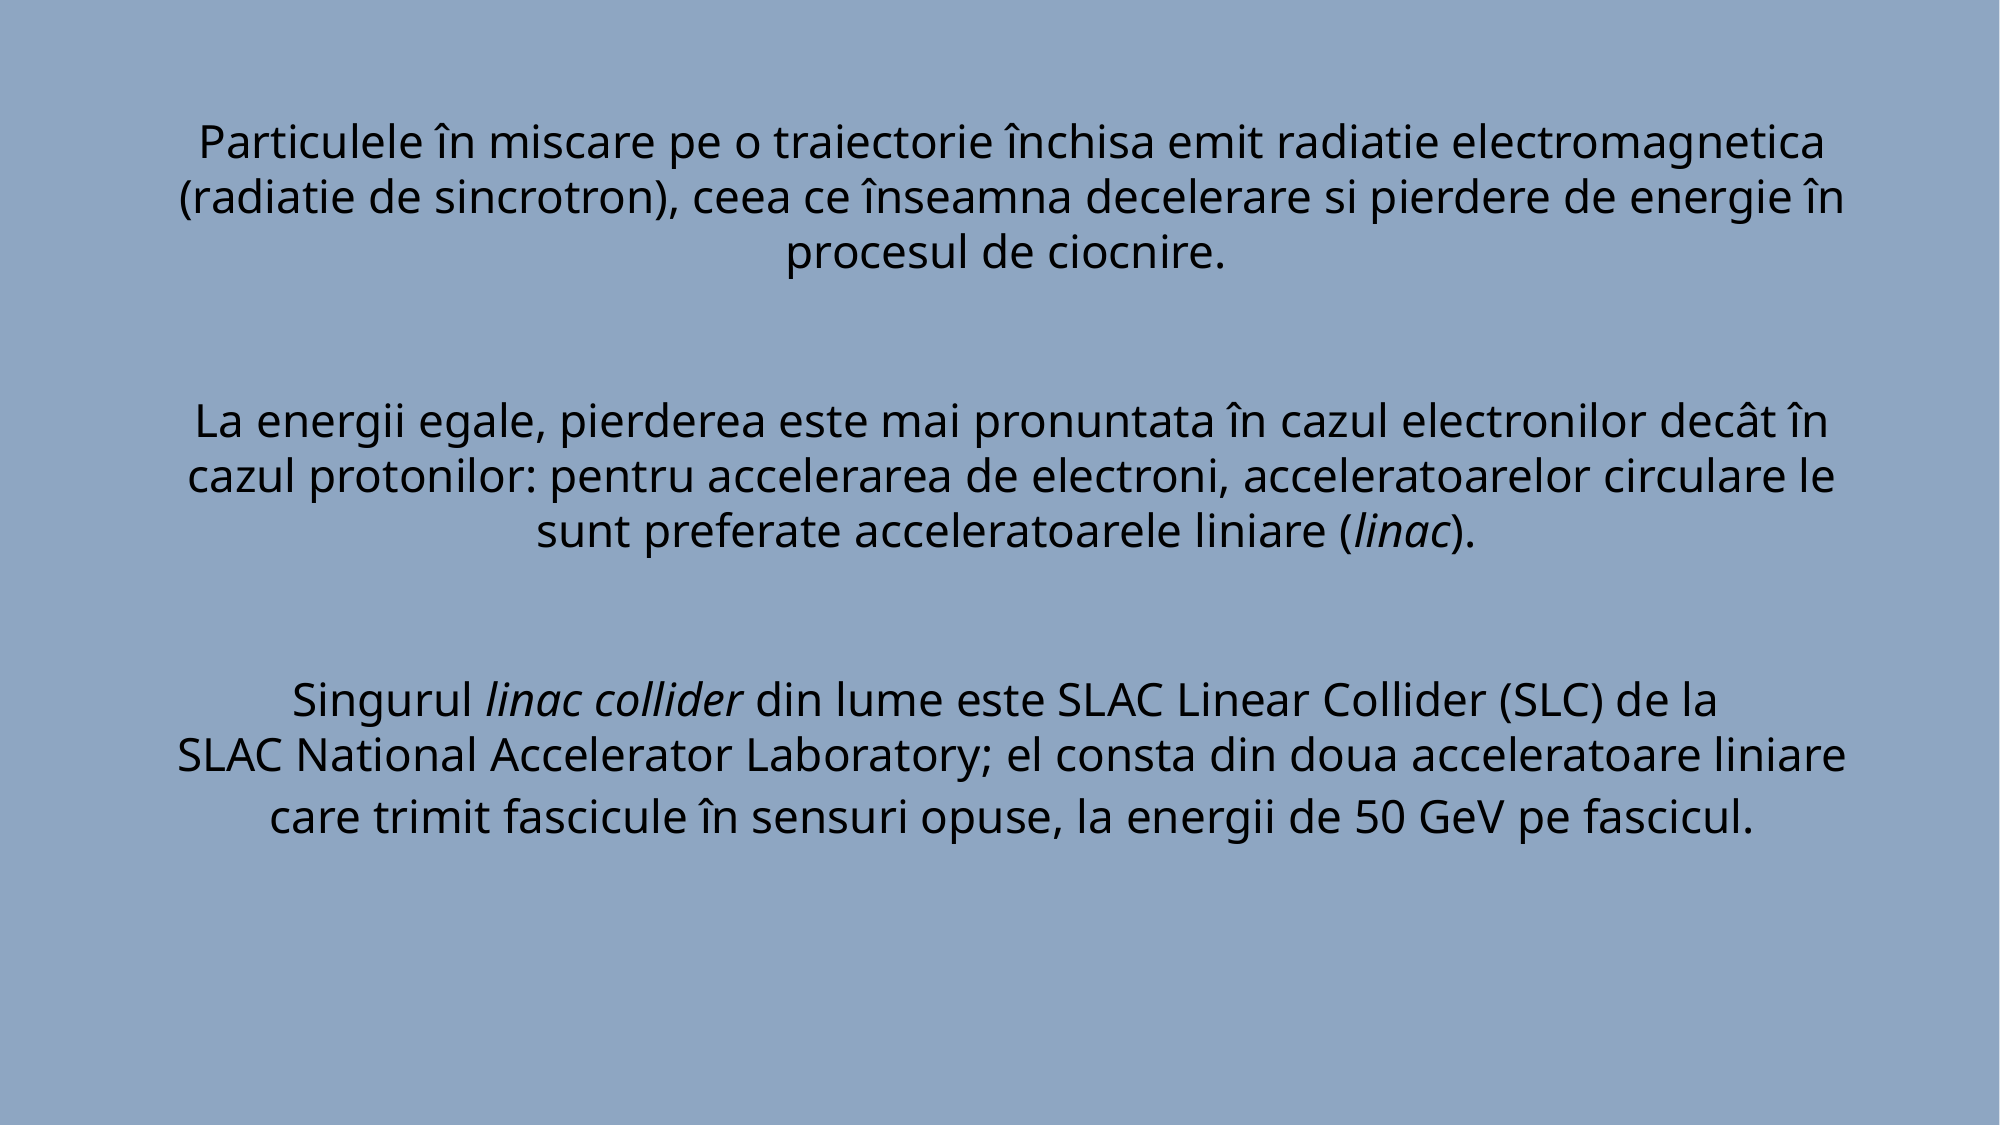

# Particulele în miscare pe o traiectorie închisa emit radiatie electromagnetica (radiatie de sincrotron), ceea ce înseamna decelerare si pierdere de energie în procesul de ciocnire.
La energii egale, pierderea este mai pronuntata în cazul electronilor decât în cazul protonilor: pentru accelerarea de electroni, acceleratoarelor circulare le sunt preferate acceleratoarele liniare (linac).
Singurul linac collider din lume este SLAC Linear Collider (SLC) de la SLAC National Accelerator Laboratory; el consta din doua acceleratoare liniare care trimit fascicule în sensuri opuse, la energii de 50 GeV pe fascicul.